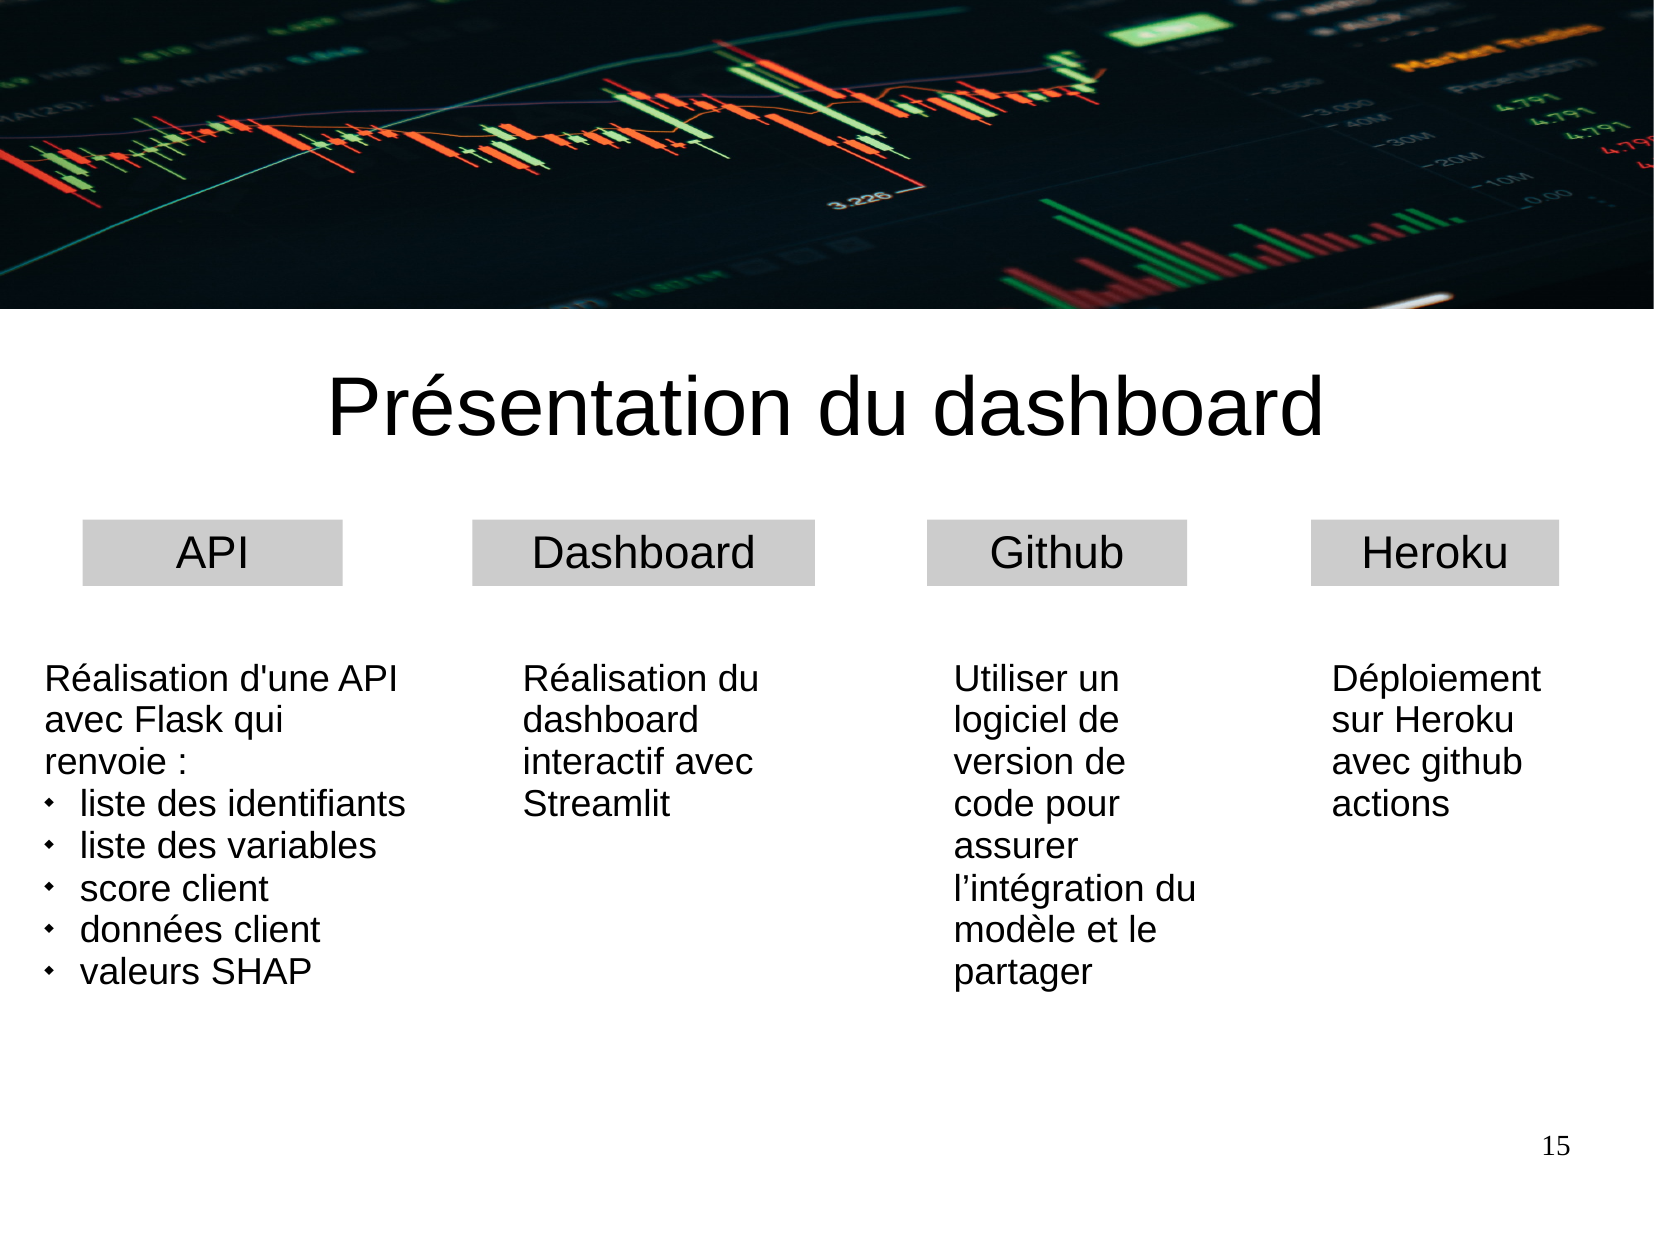

Présentation du dashboard
API
Dashboard
Github
Heroku
Réalisation d'une API avec Flask qui renvoie :
liste des identifiants
liste des variables
score client
données client
valeurs SHAP
Réalisation du dashboard interactif avec Streamlit
Utiliser un logiciel de version de code pour assurer l’intégration du modèle et le partager
Déploiement sur Heroku avec github actions
15